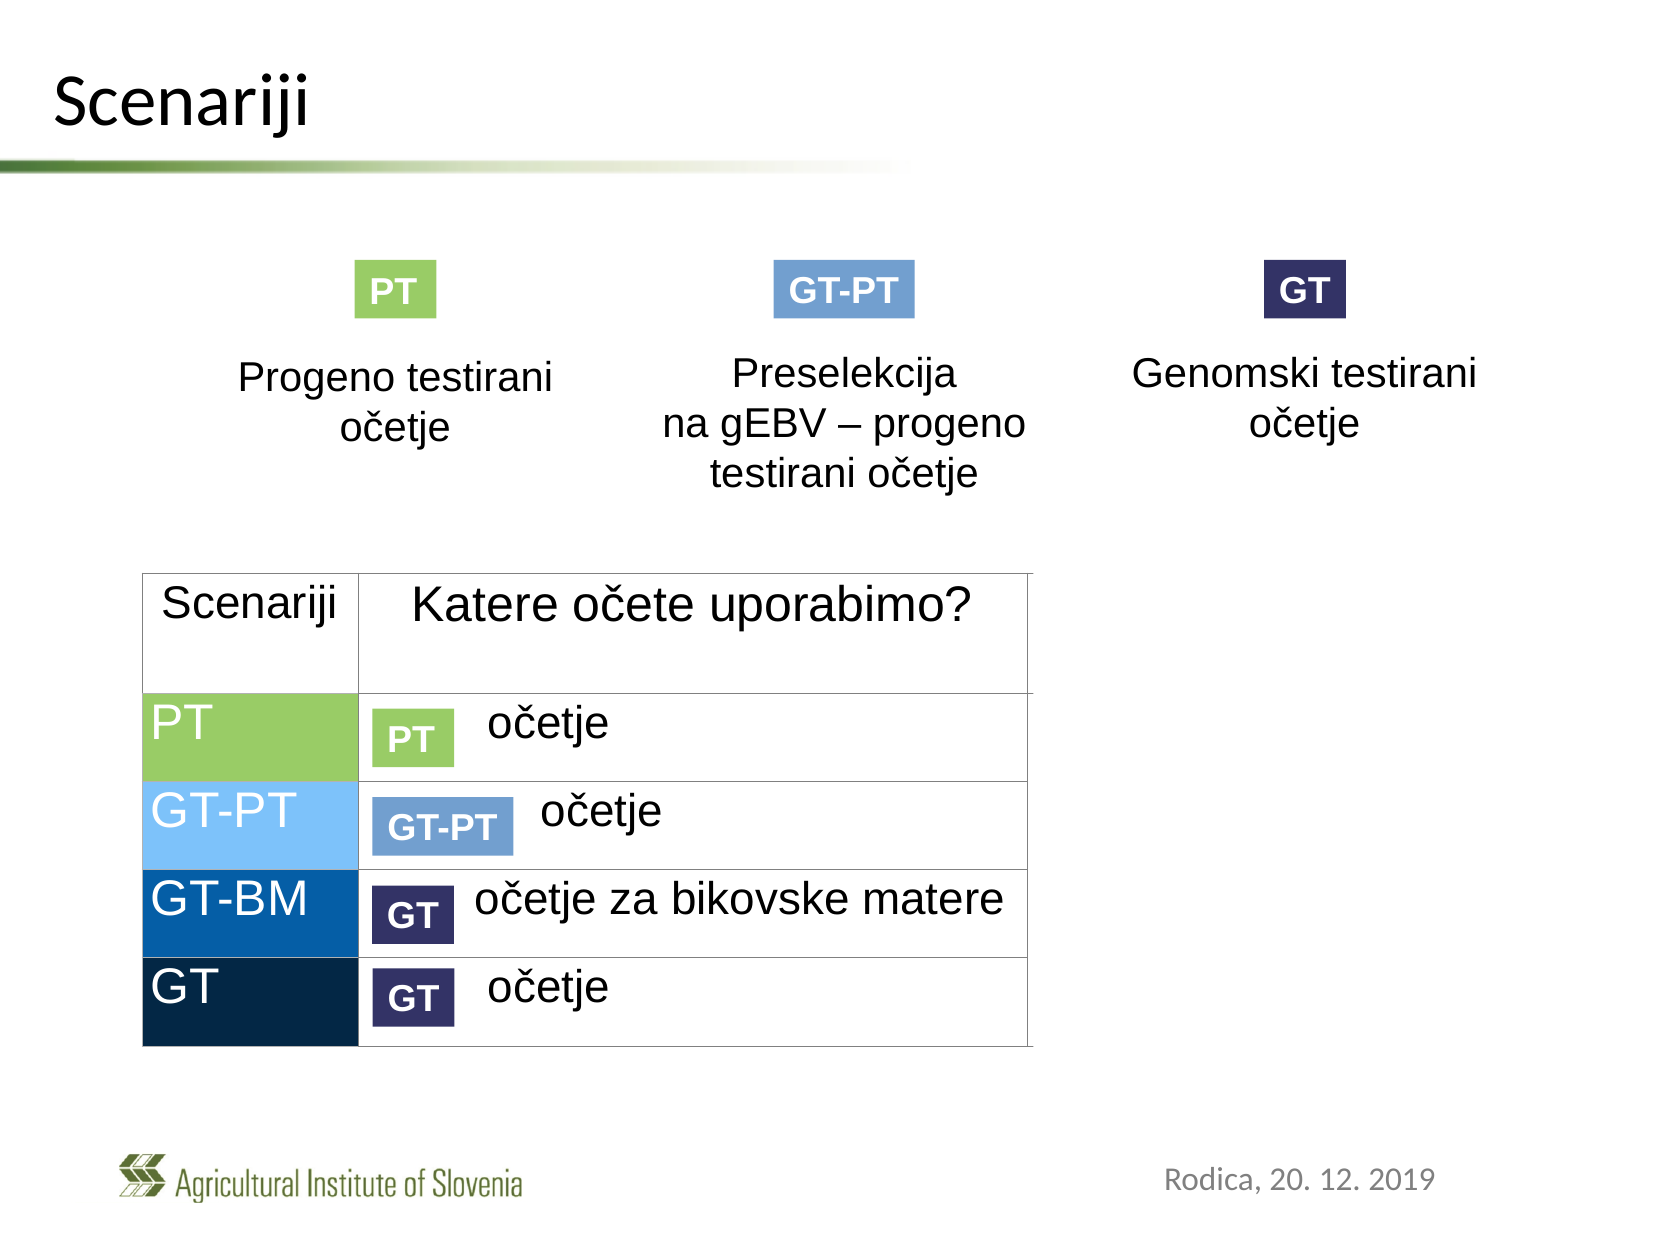

Scenariji
PT
GT-PT
GT
PT
PT
Preselekcija
na gEBV – progeno testirani očetje
Genomski testirani očetje
Progeno testirani
očetje
| Scenariji | Katere očete uporabimo? | Kako očete uporabljamo? |
| --- | --- | --- |
| PT | očetje | 5 očetov / 5 let 5 očetov / 1 let 1 oče / 5 let |
| GT-PT | očetje | |
| GT-BM | očetje za bikovske matere | |
| GT | očetje | |
PT
GT-PT
GT
GT